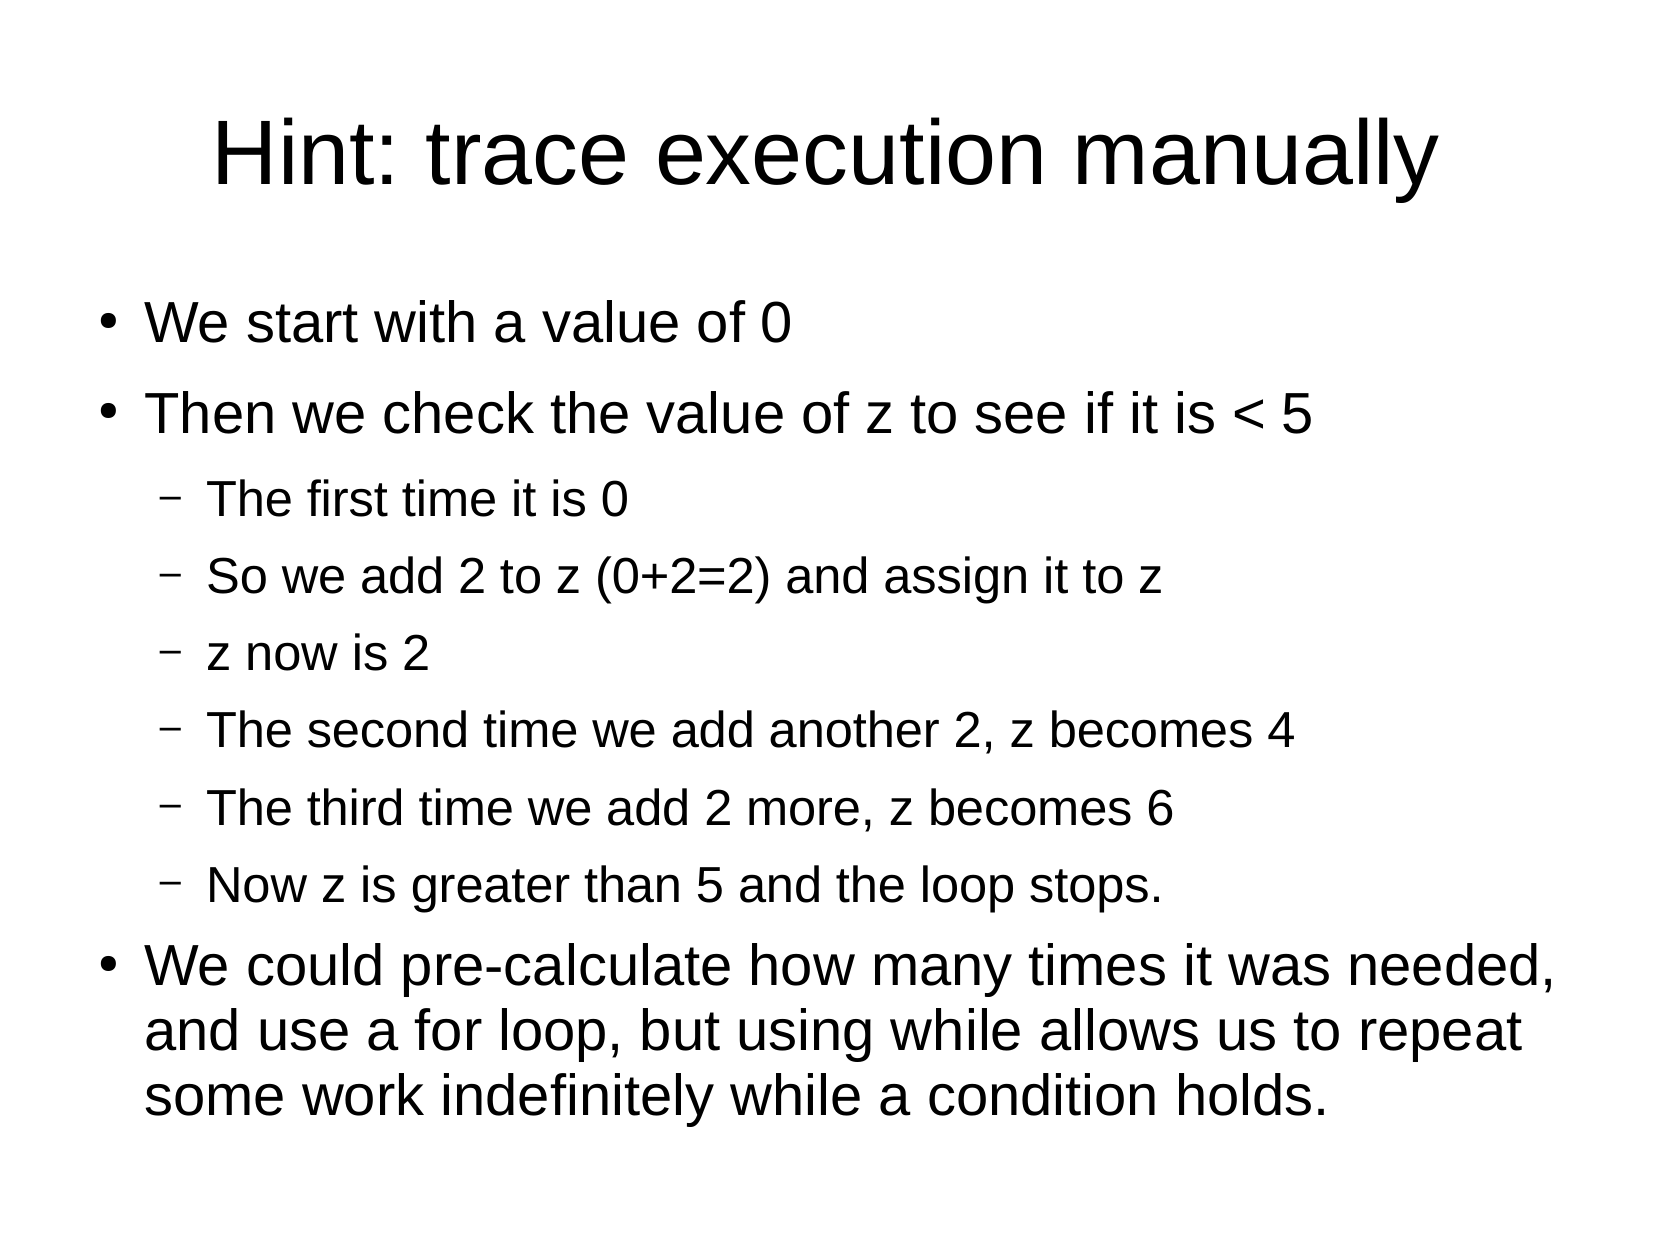

# Hint: trace execution manually
We start with a value of 0
Then we check the value of z to see if it is < 5
The first time it is 0
So we add 2 to z (0+2=2) and assign it to z
z now is 2
The second time we add another 2, z becomes 4
The third time we add 2 more, z becomes 6
Now z is greater than 5 and the loop stops.
We could pre-calculate how many times it was needed, and use a for loop, but using while allows us to repeat some work indefinitely while a condition holds.